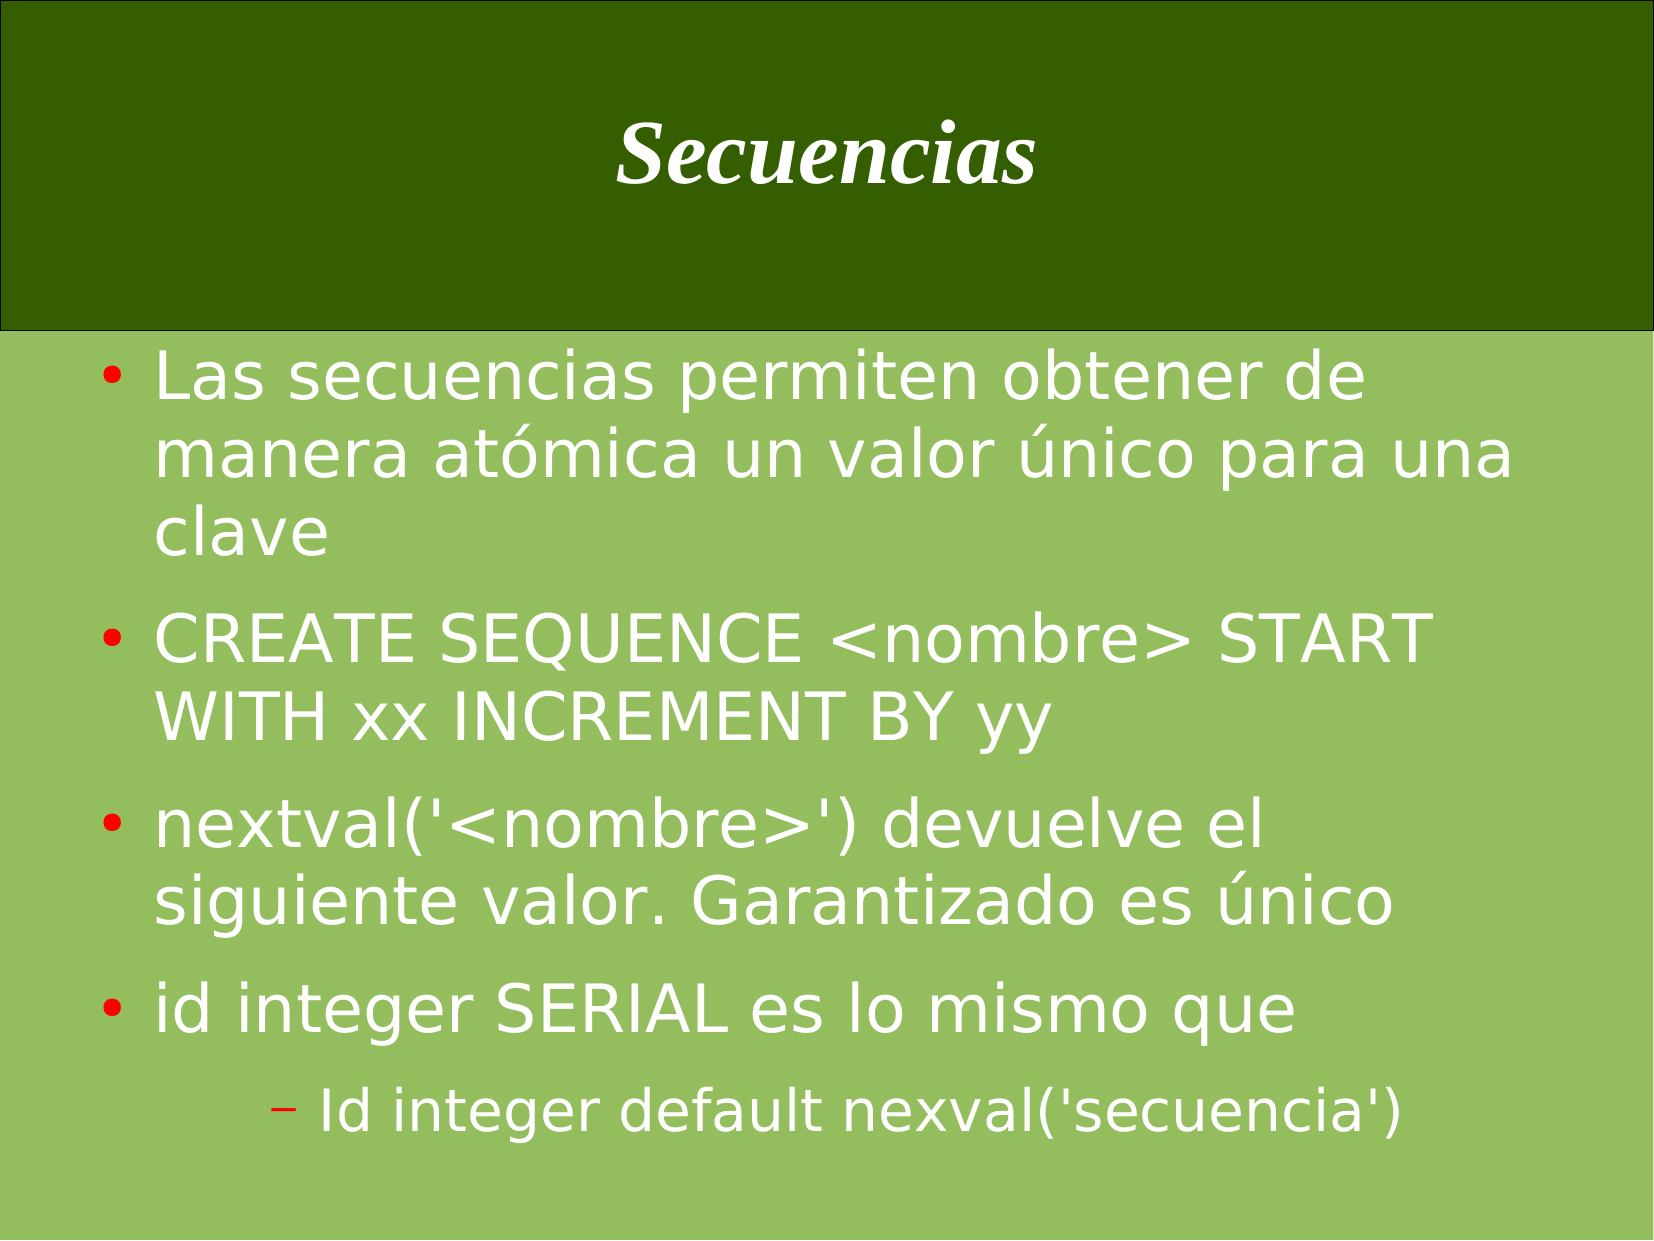

# Secuencias
Las secuencias permiten obtener de manera atómica un valor único para una clave
CREATE SEQUENCE <nombre> START WITH xx INCREMENT BY yy
nextval('<nombre>') devuelve el siguiente valor. Garantizado es único
id integer SERIAL es lo mismo que
Id integer default nexval('secuencia')